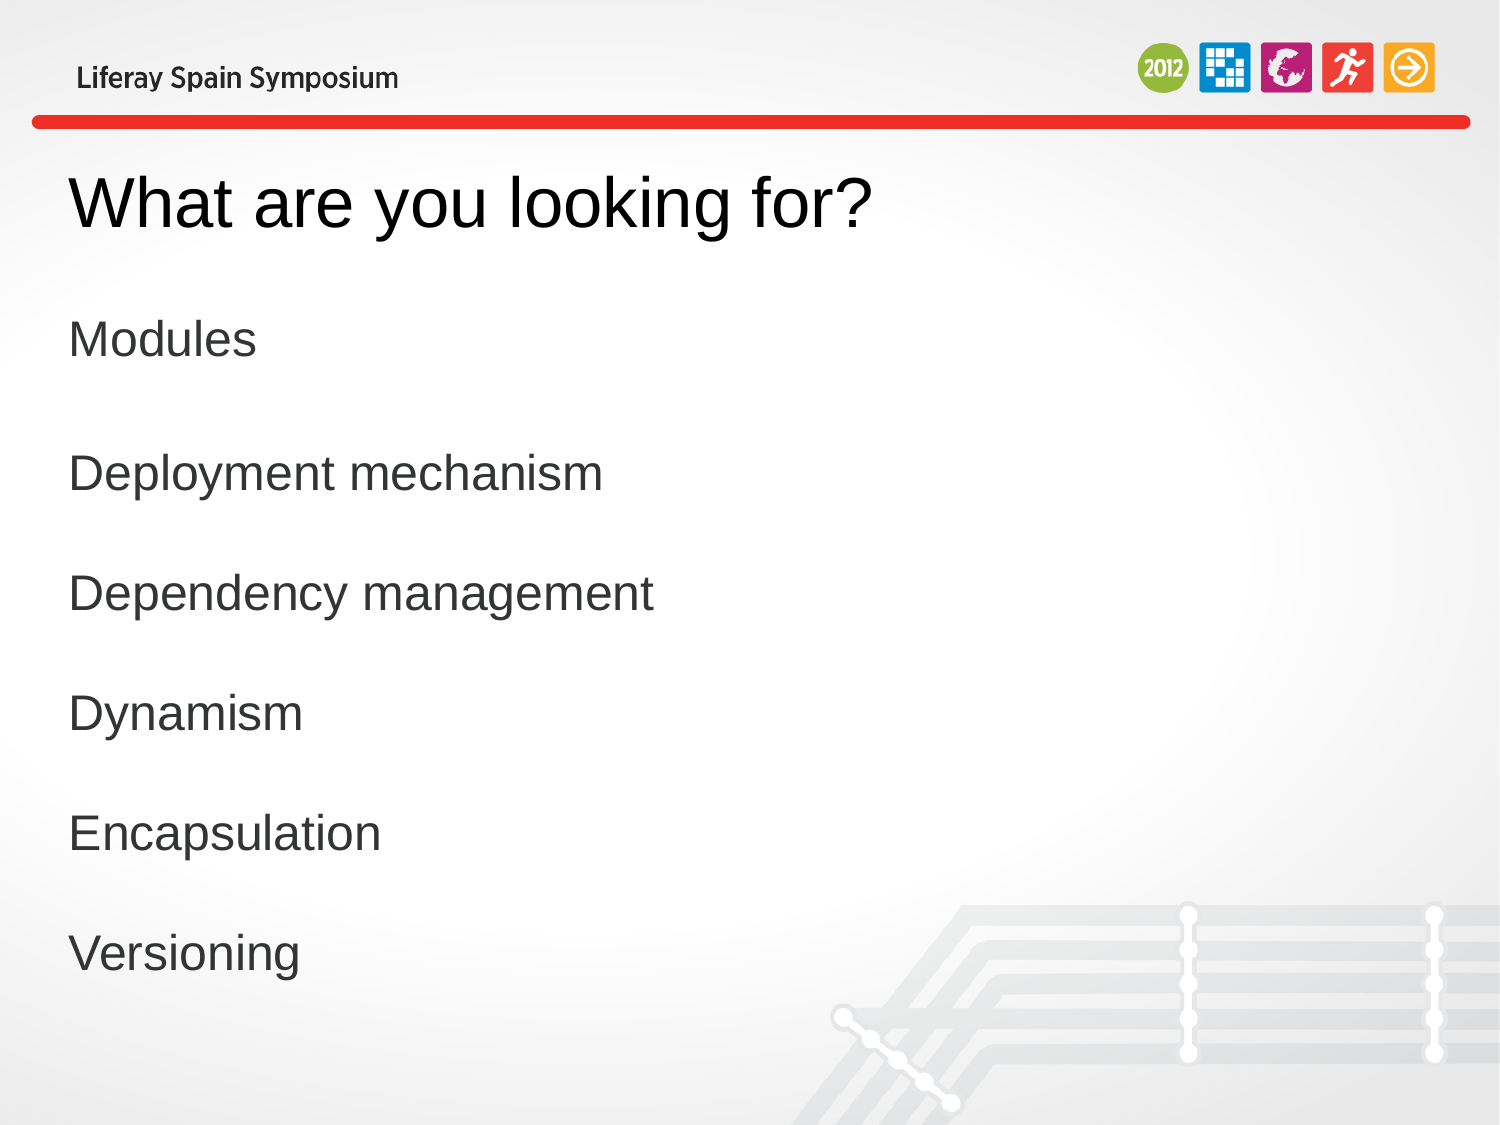

# What are you looking for?
Modules
Deployment mechanism
Dependency management
Dynamism
Encapsulation
Versioning